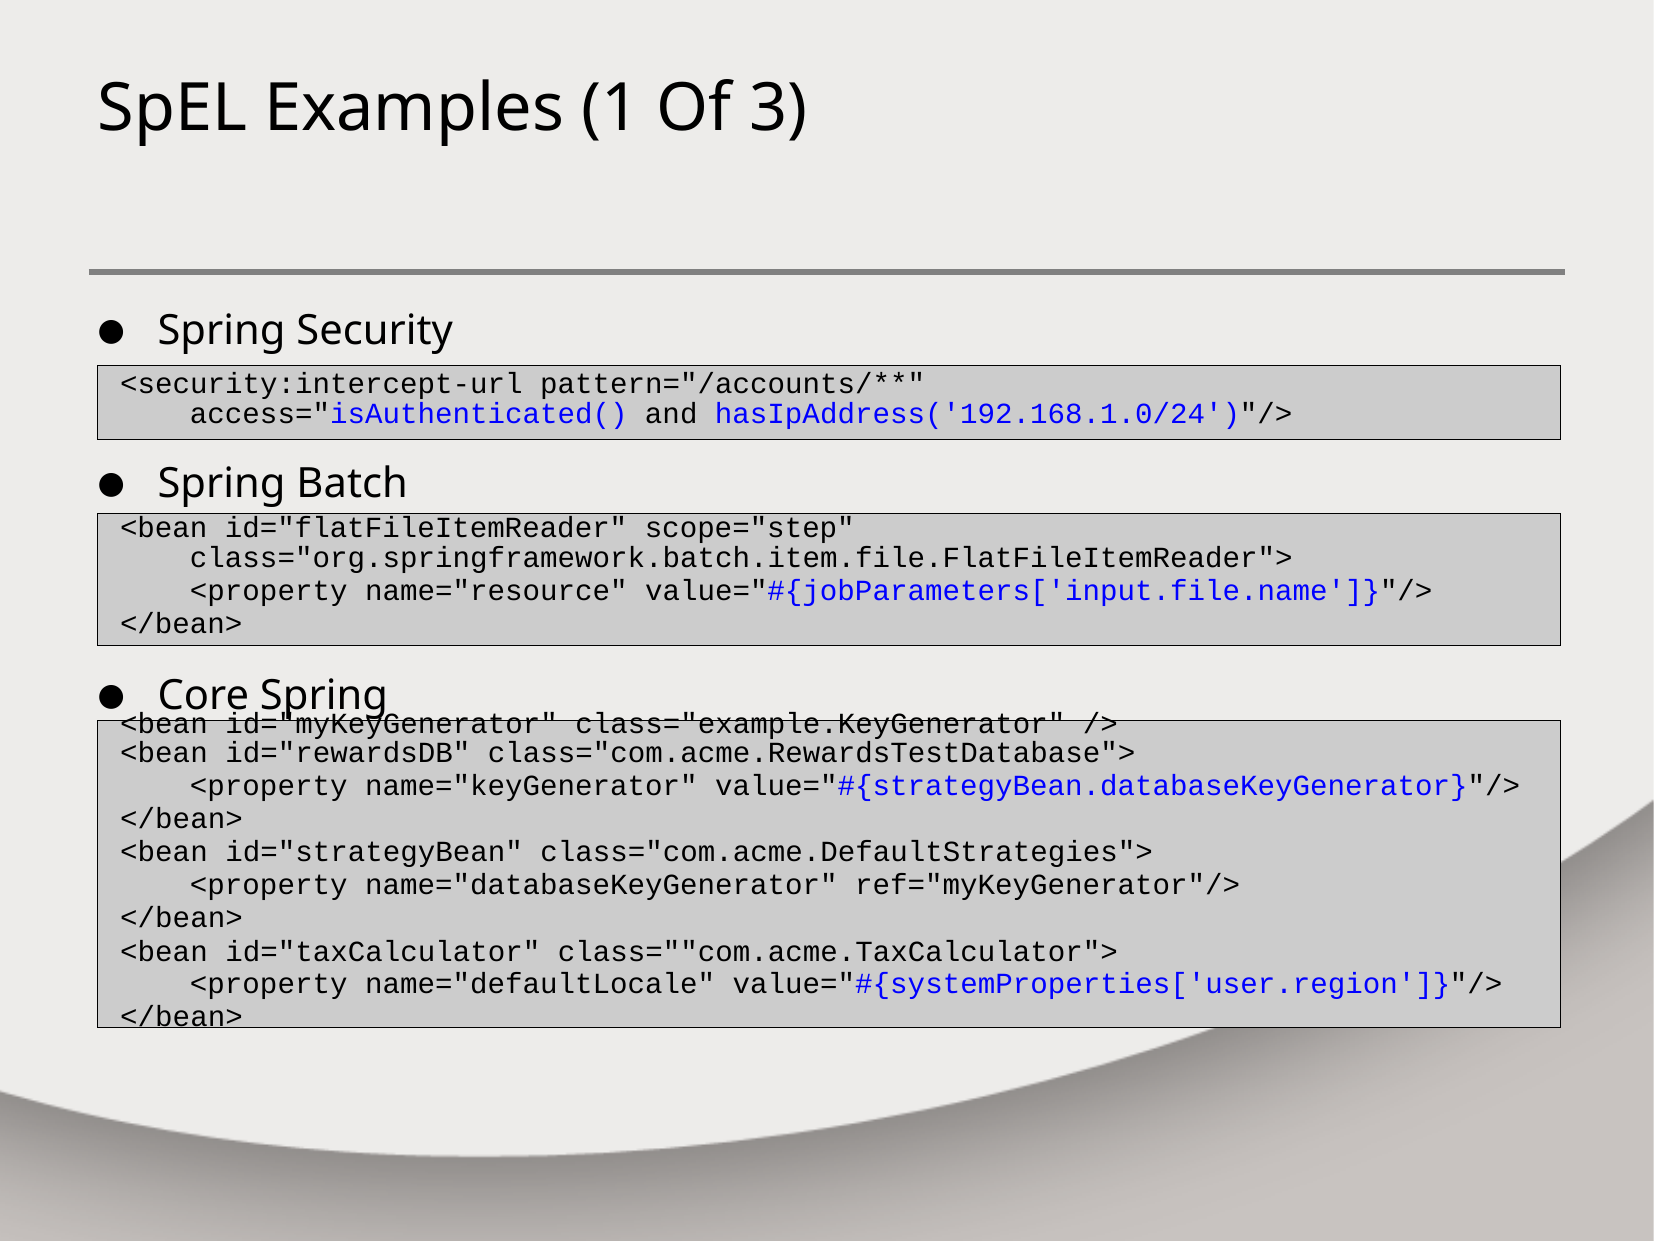

# SpEL Examples (1 Of 3)
Spring Security
Spring Batch
Core Spring
<security:intercept-url pattern="/accounts/**"
 access="isAuthenticated() and hasIpAddress('192.168.1.0/24')"/>
<bean id="flatFileItemReader" scope="step"
 class="org.springframework.batch.item.file.FlatFileItemReader">
 <property name="resource" value="#{jobParameters['input.file.name']}"/>
</bean>
<bean id="myKeyGenerator" class="example.KeyGenerator" />
<bean id="rewardsDB" class="com.acme.RewardsTestDatabase">
 <property name="keyGenerator" value="#{strategyBean.databaseKeyGenerator}"/>
</bean>
<bean id="strategyBean" class="com.acme.DefaultStrategies">
 <property name="databaseKeyGenerator" ref="myKeyGenerator"/>
</bean>
<bean id="taxCalculator" class=""com.acme.TaxCalculator">
 <property name="defaultLocale" value="#{systemProperties['user.region']}"/>
</bean>